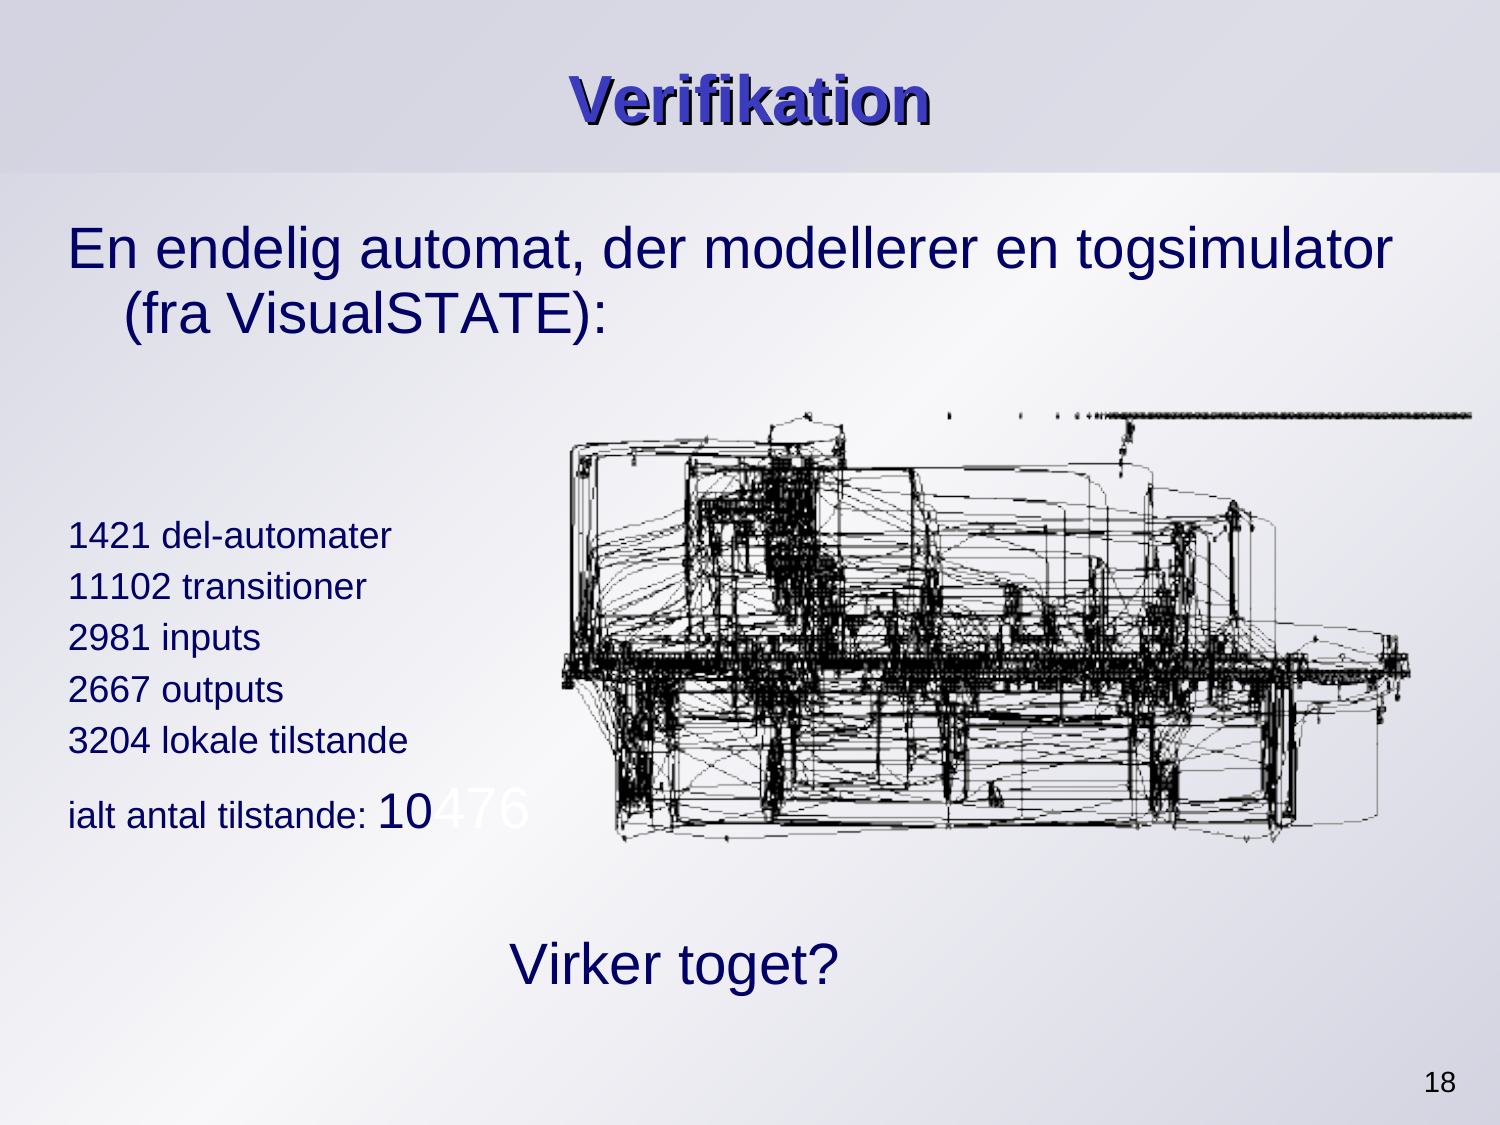

# Verifikation
En endelig automat, der modellerer en togsimulator (fra VisualSTATE):
1421 del-automater
11102 transitioner
2981 inputs
2667 outputs
3204 lokale tilstande
ialt antal tilstande: 10476
							Virker toget?
18